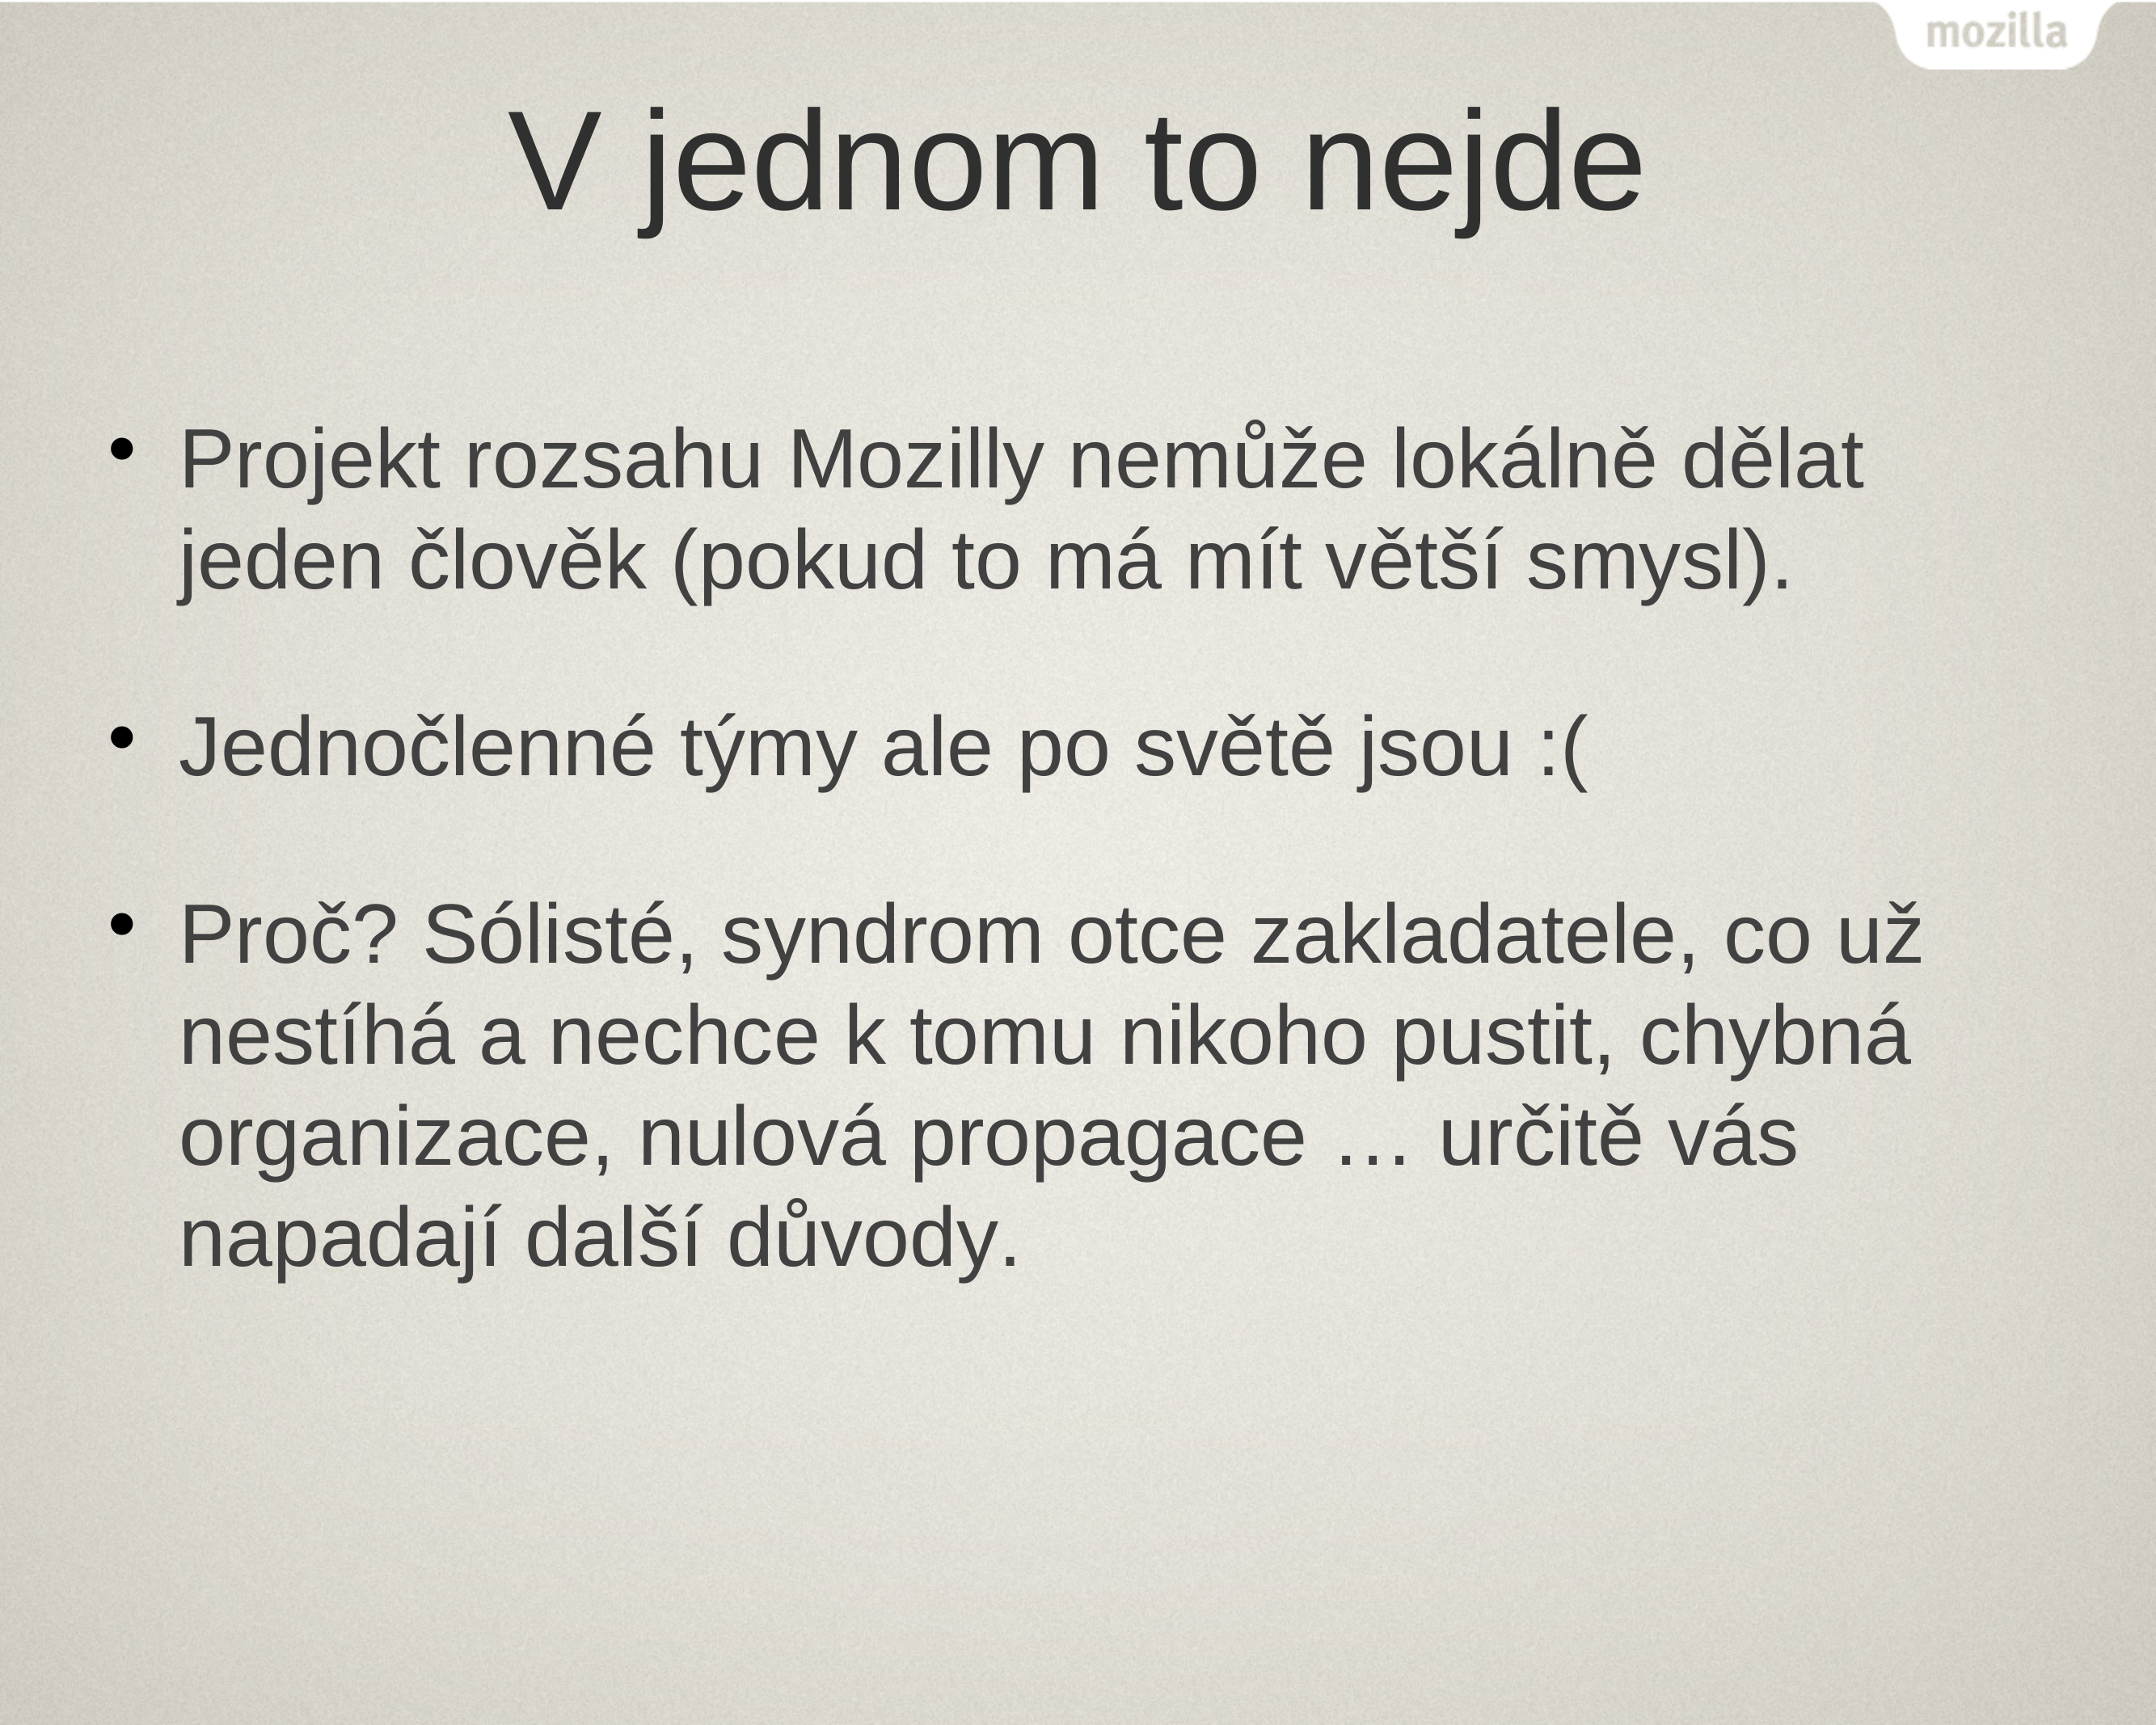

# V jednom to nejde
Projekt rozsahu Mozilly nemůže lokálně dělat jeden člověk (pokud to má mít větší smysl).
Jednočlenné týmy ale po světě jsou :(
Proč? Sólisté, syndrom otce zakladatele, co už nestíhá a nechce k tomu nikoho pustit, chybná organizace, nulová propagace … určitě vás napadají další důvody.